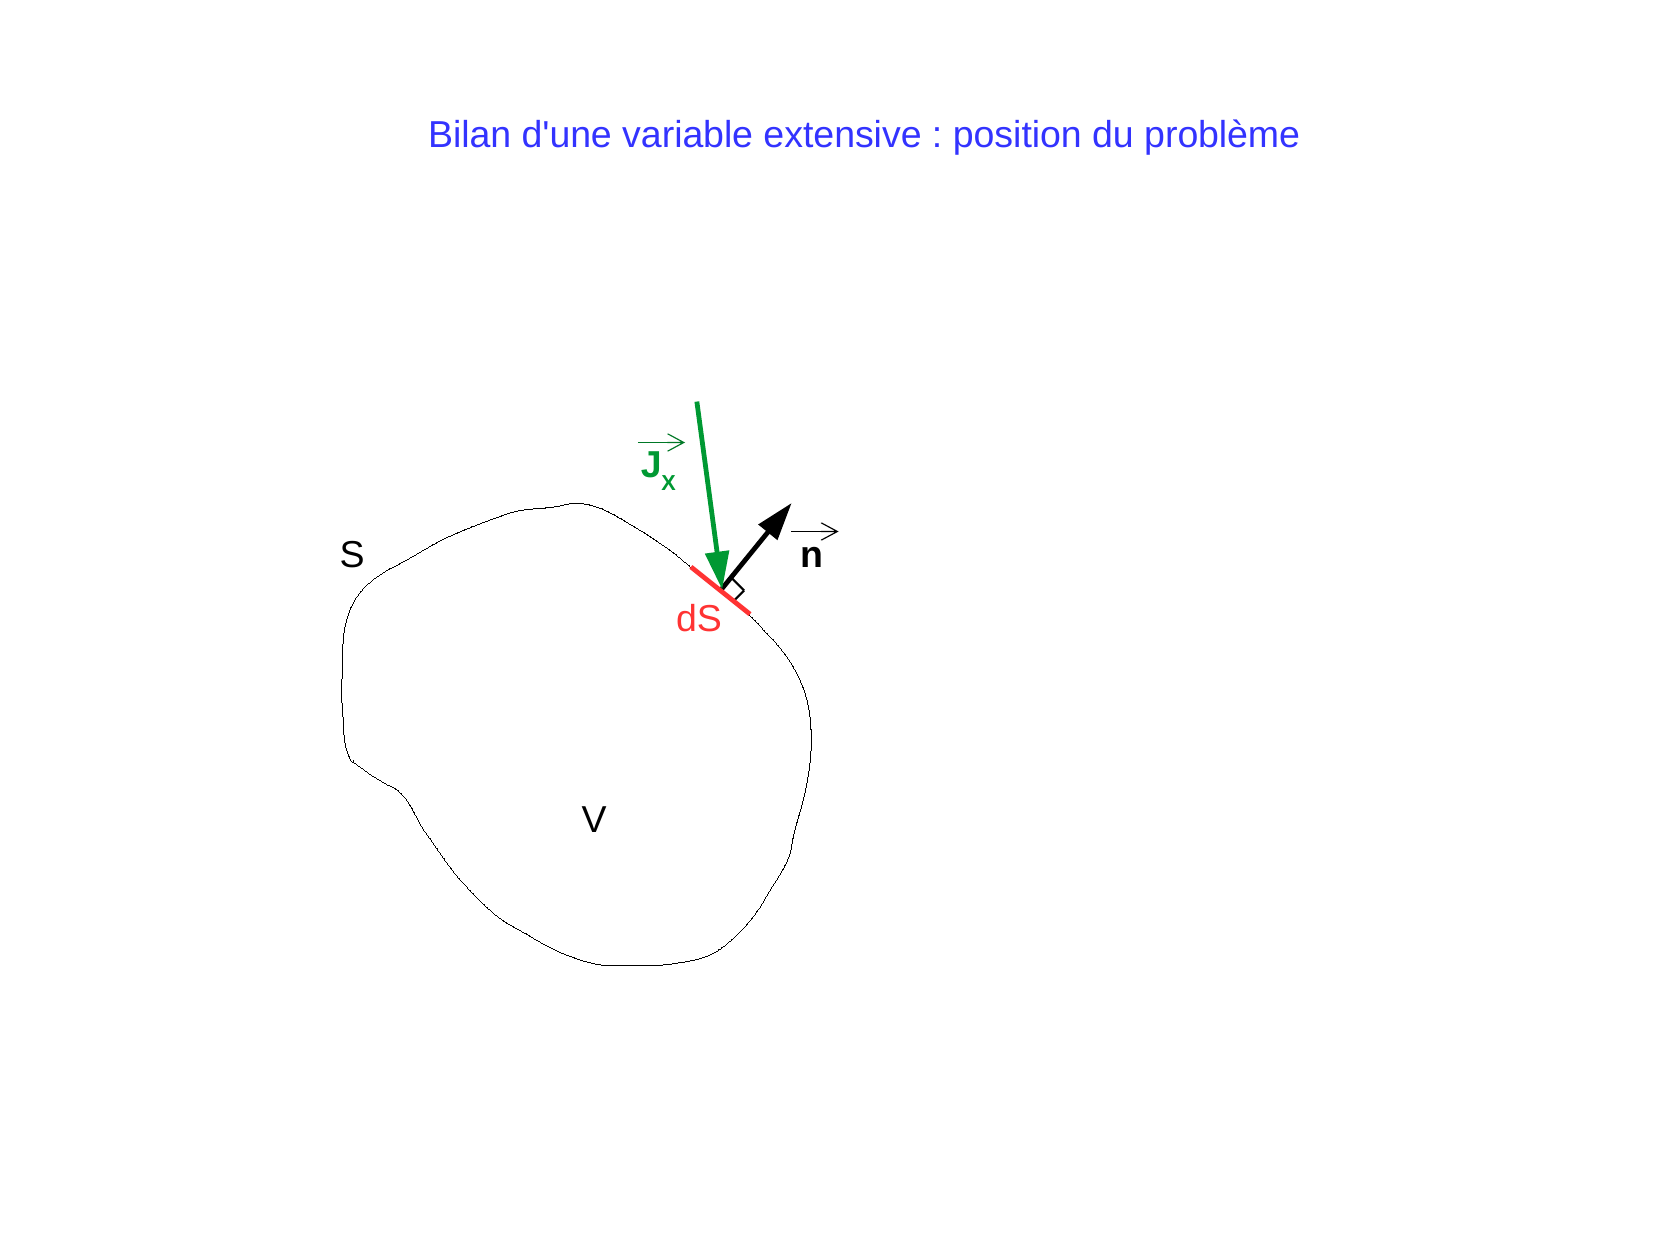

Bilan d'une variable extensive : position du problème
JX
S
n
dS
V